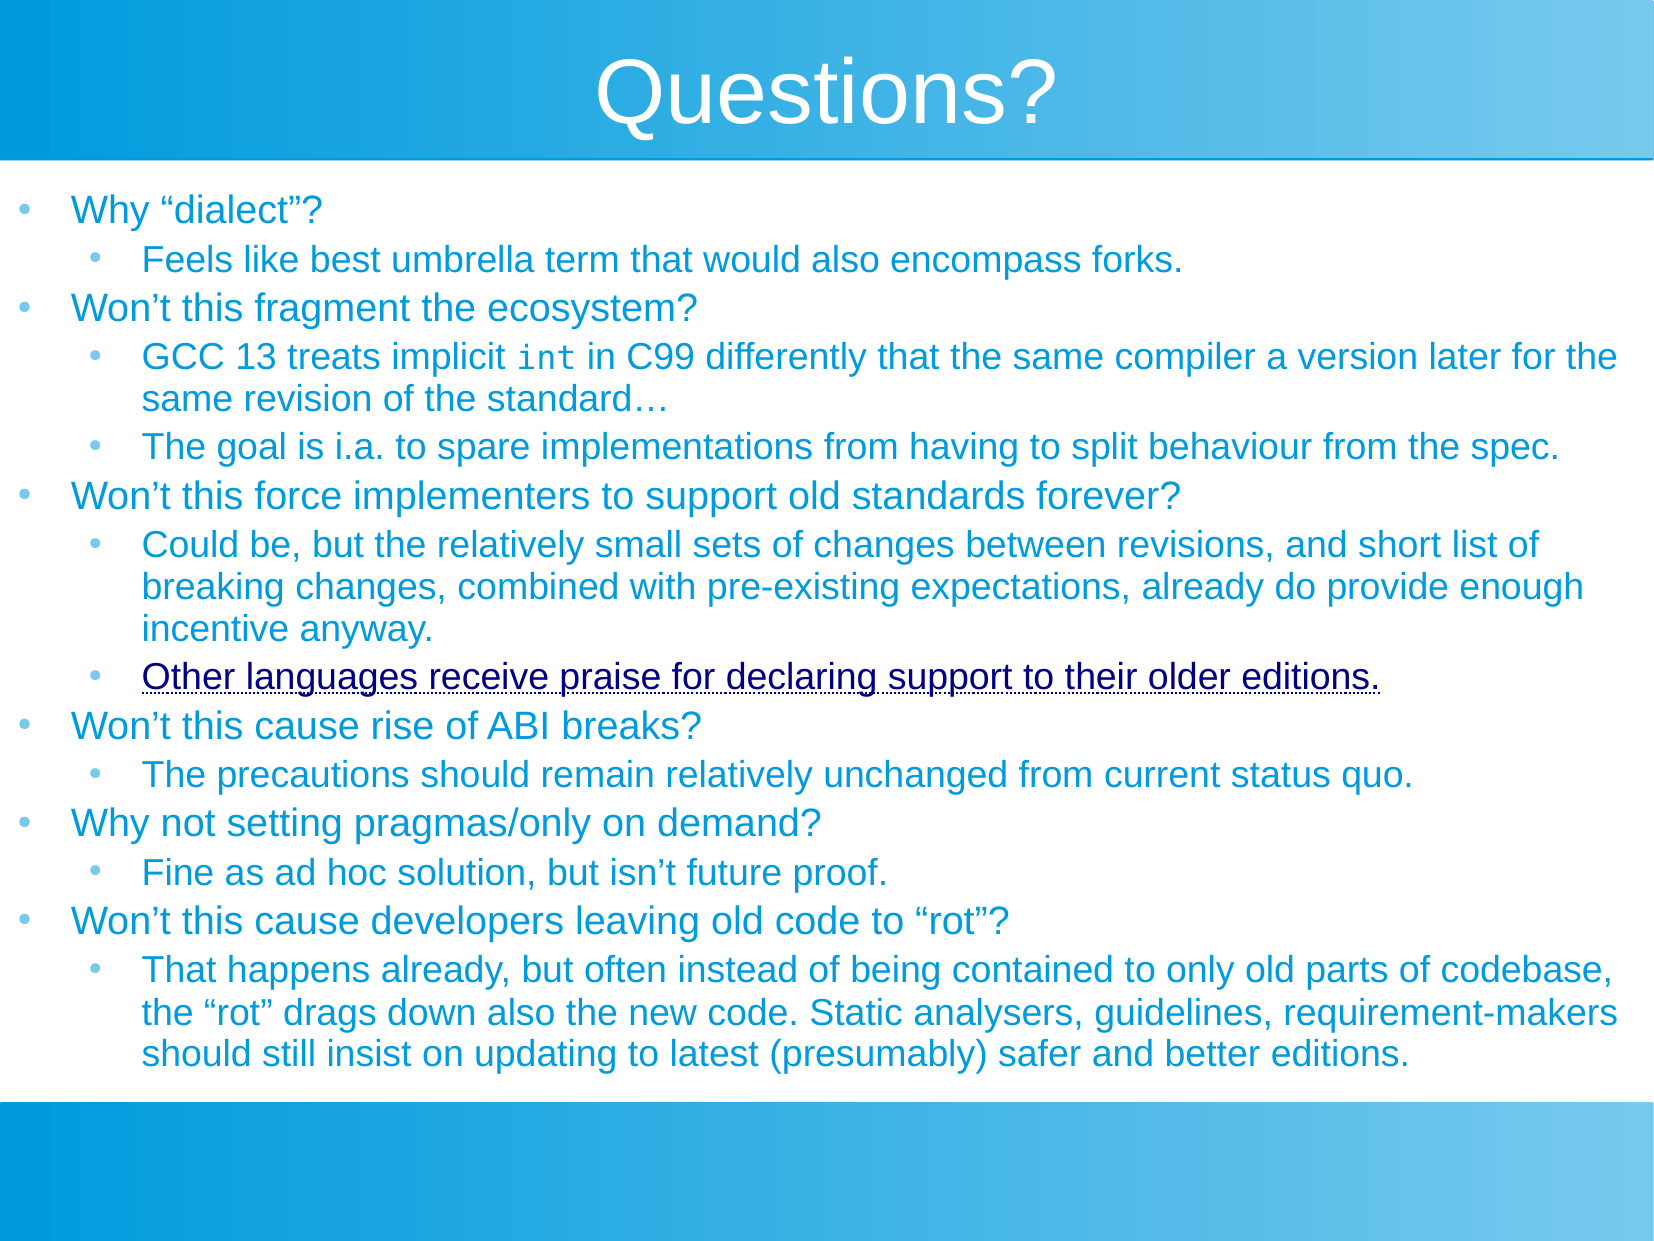

# Questions?
Why “dialect”?
Feels like best umbrella term that would also encompass forks.
Won’t this fragment the ecosystem?
GCC 13 treats implicit int in C99 differently that the same compiler a version later for the same revision of the standard…
The goal is i.a. to spare implementations from having to split behaviour from the spec.
Won’t this force implementers to support old standards forever?
Could be, but the relatively small sets of changes between revisions, and short list of breaking changes, combined with pre-existing expectations, already do provide enough incentive anyway.
Other languages receive praise for declaring support to their older editions.
Won’t this cause rise of ABI breaks?
The precautions should remain relatively unchanged from current status quo.
Why not setting pragmas/only on demand?
Fine as ad hoc solution, but isn’t future proof.
Won’t this cause developers leaving old code to “rot”?
That happens already, but often instead of being contained to only old parts of codebase, the “rot” drags down also the new code. Static analysers, guidelines, requirement-makers should still insist on updating to latest (presumably) safer and better editions.